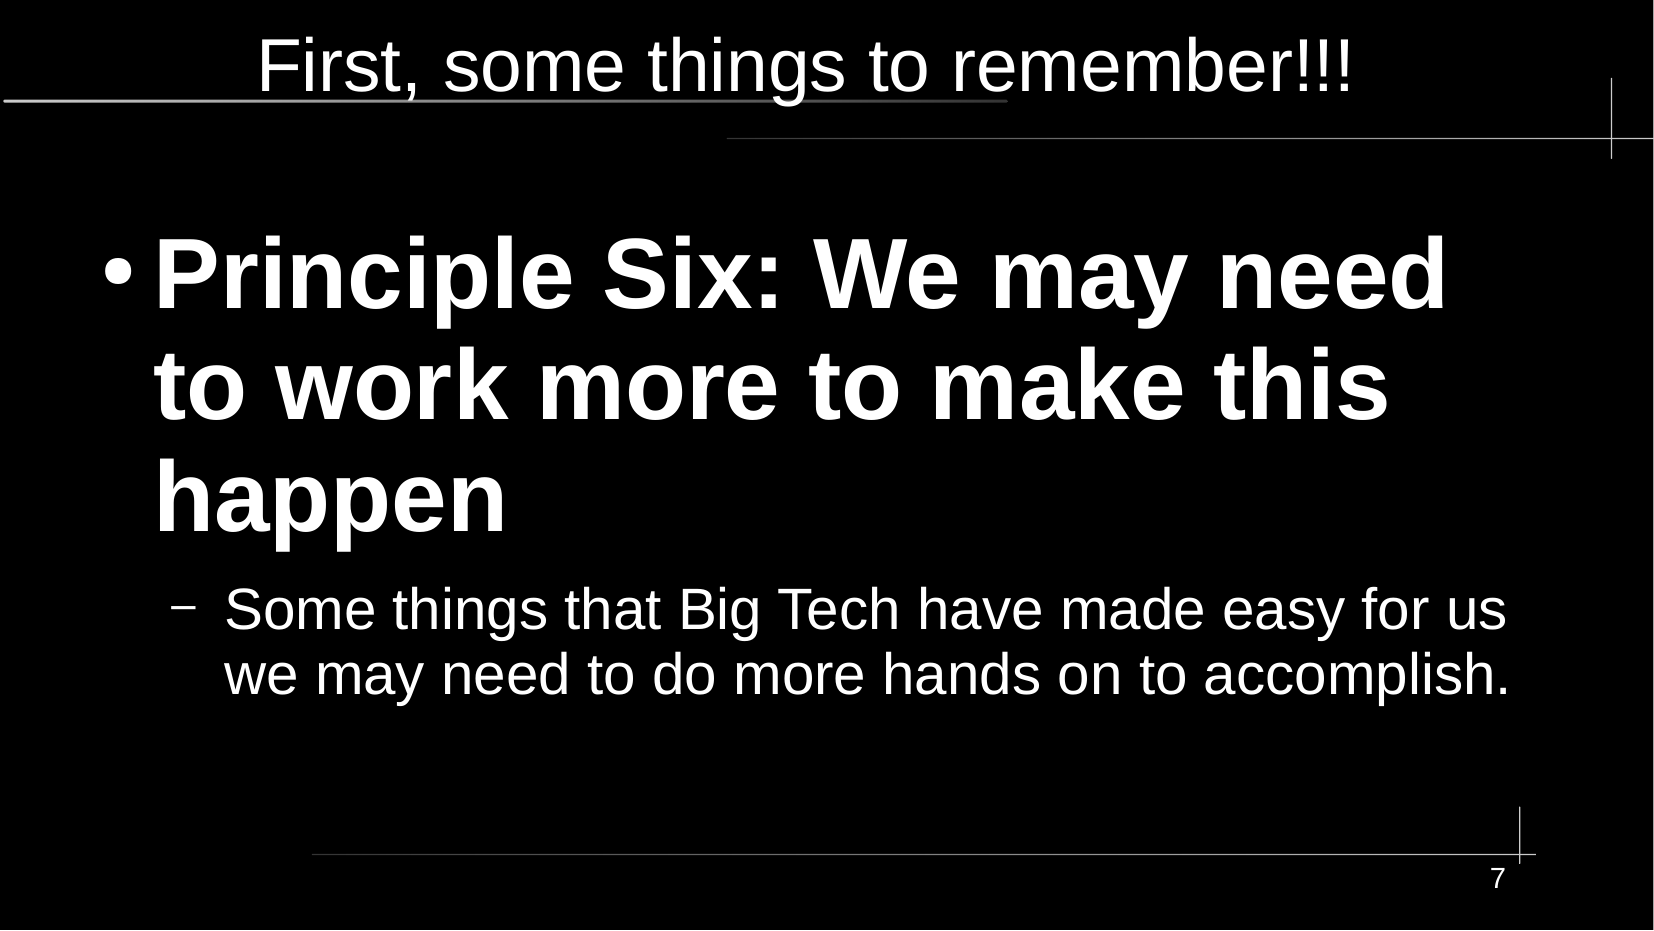

# First, some things to remember!!!
Principle Six: We may need to work more to make this happen
Some things that Big Tech have made easy for us we may need to do more hands on to accomplish.
7